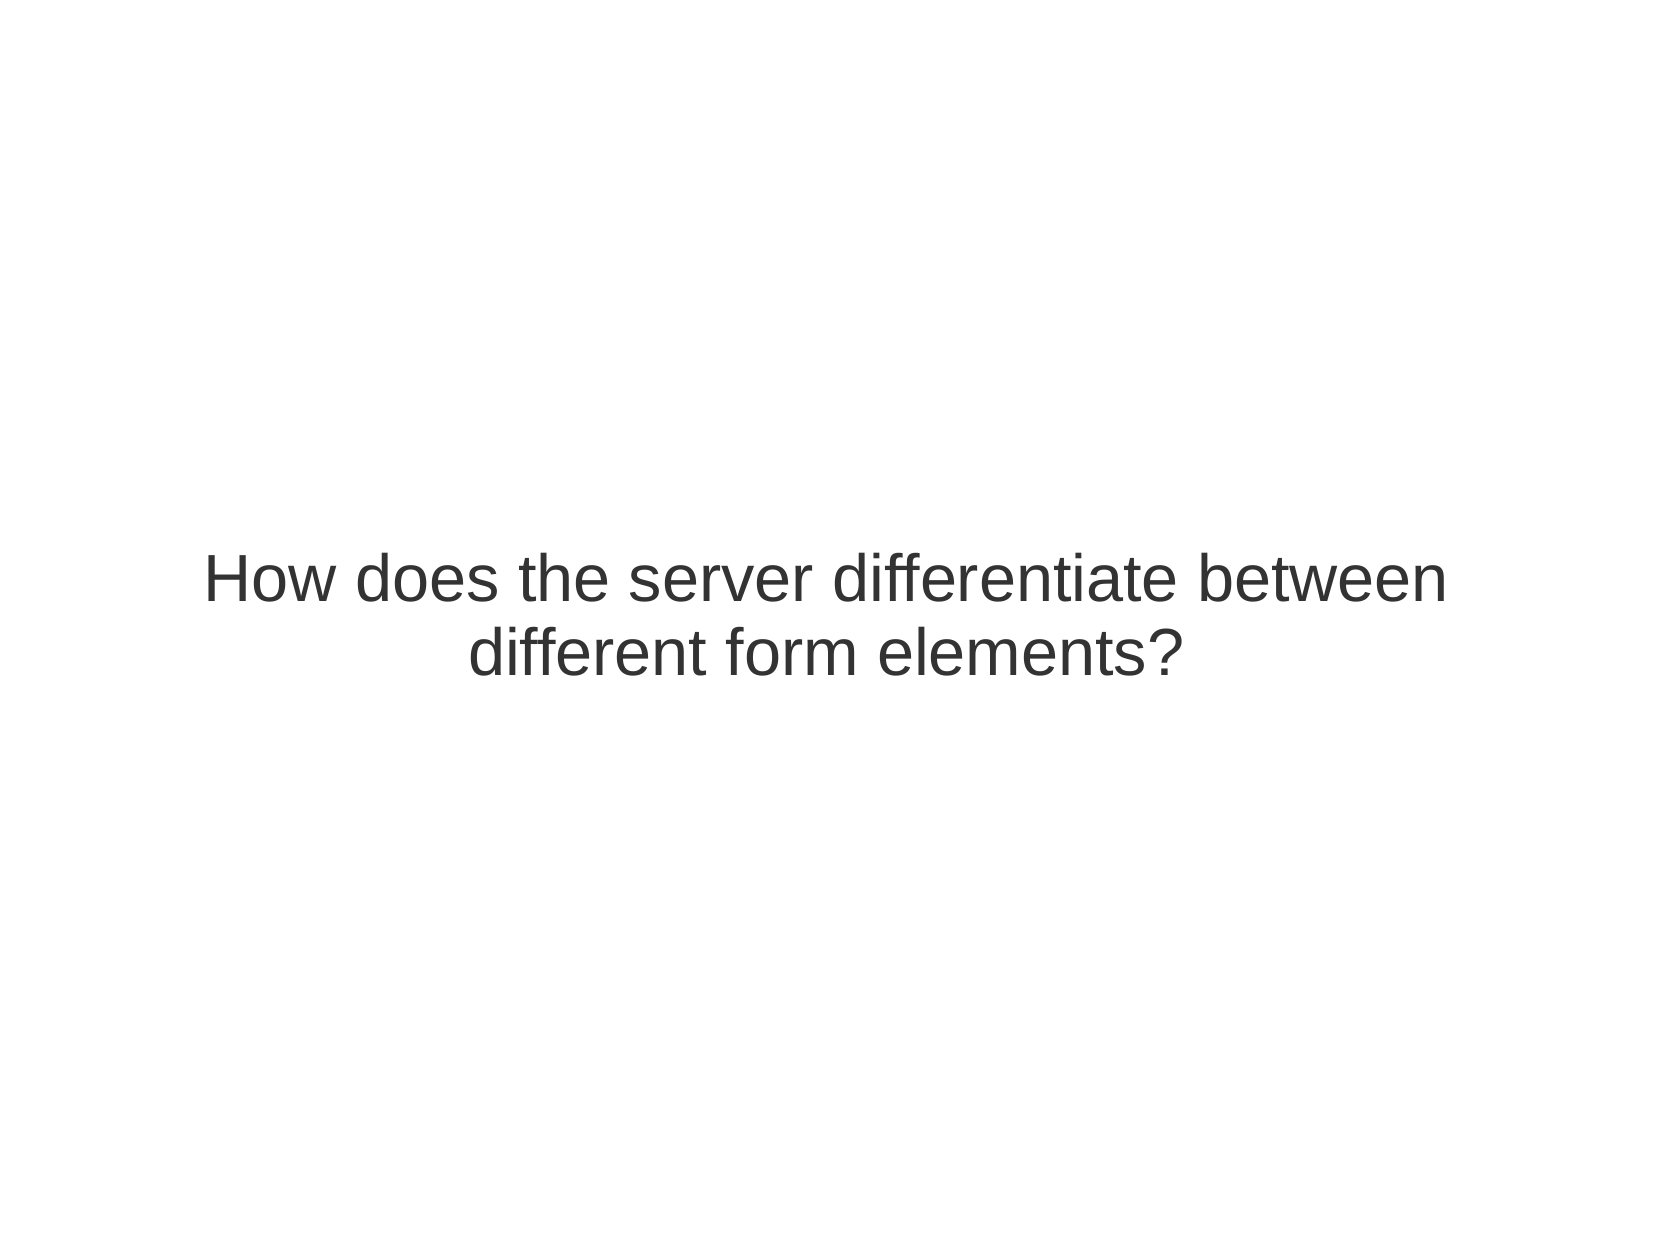

# How does the server differentiate between different form elements?